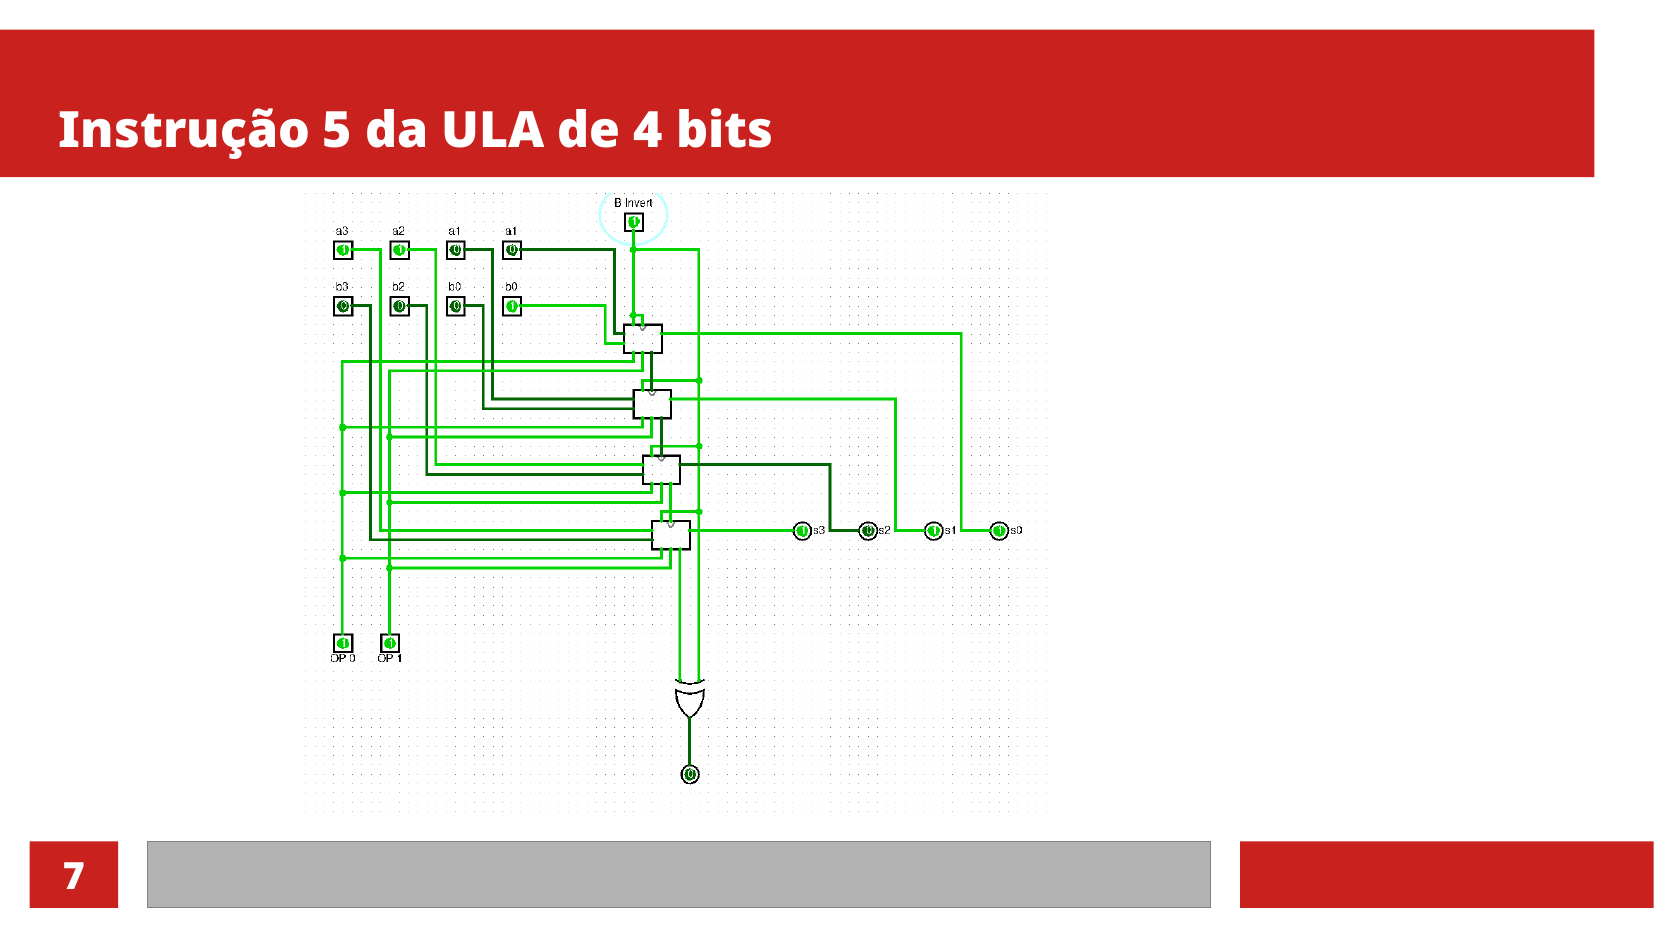

# Instrução 5 da ULA de 4 bits
7